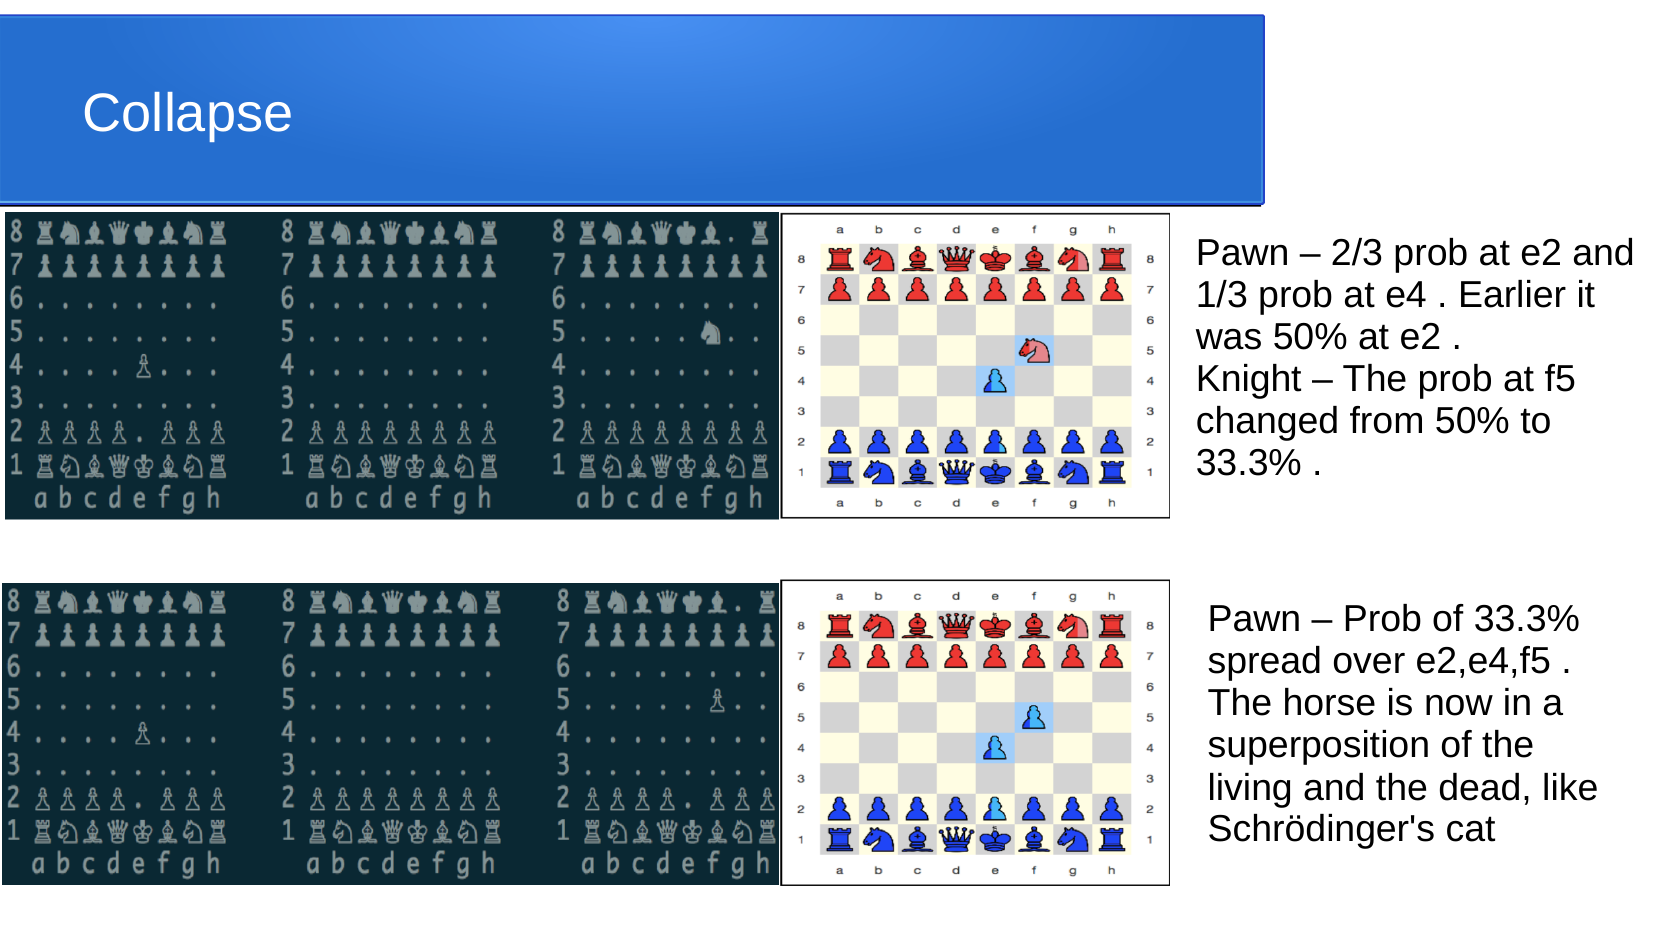

# Collapse
Pawn – 2/3 prob at e2 and 1/3 prob at e4 . Earlier it was 50% at e2 .
Knight – The prob at f5 changed from 50% to 33.3% .
Pawn – Prob of 33.3% spread over e2,e4,f5 .
The horse is now in a superposition of the living and the dead, like Schrödinger's cat